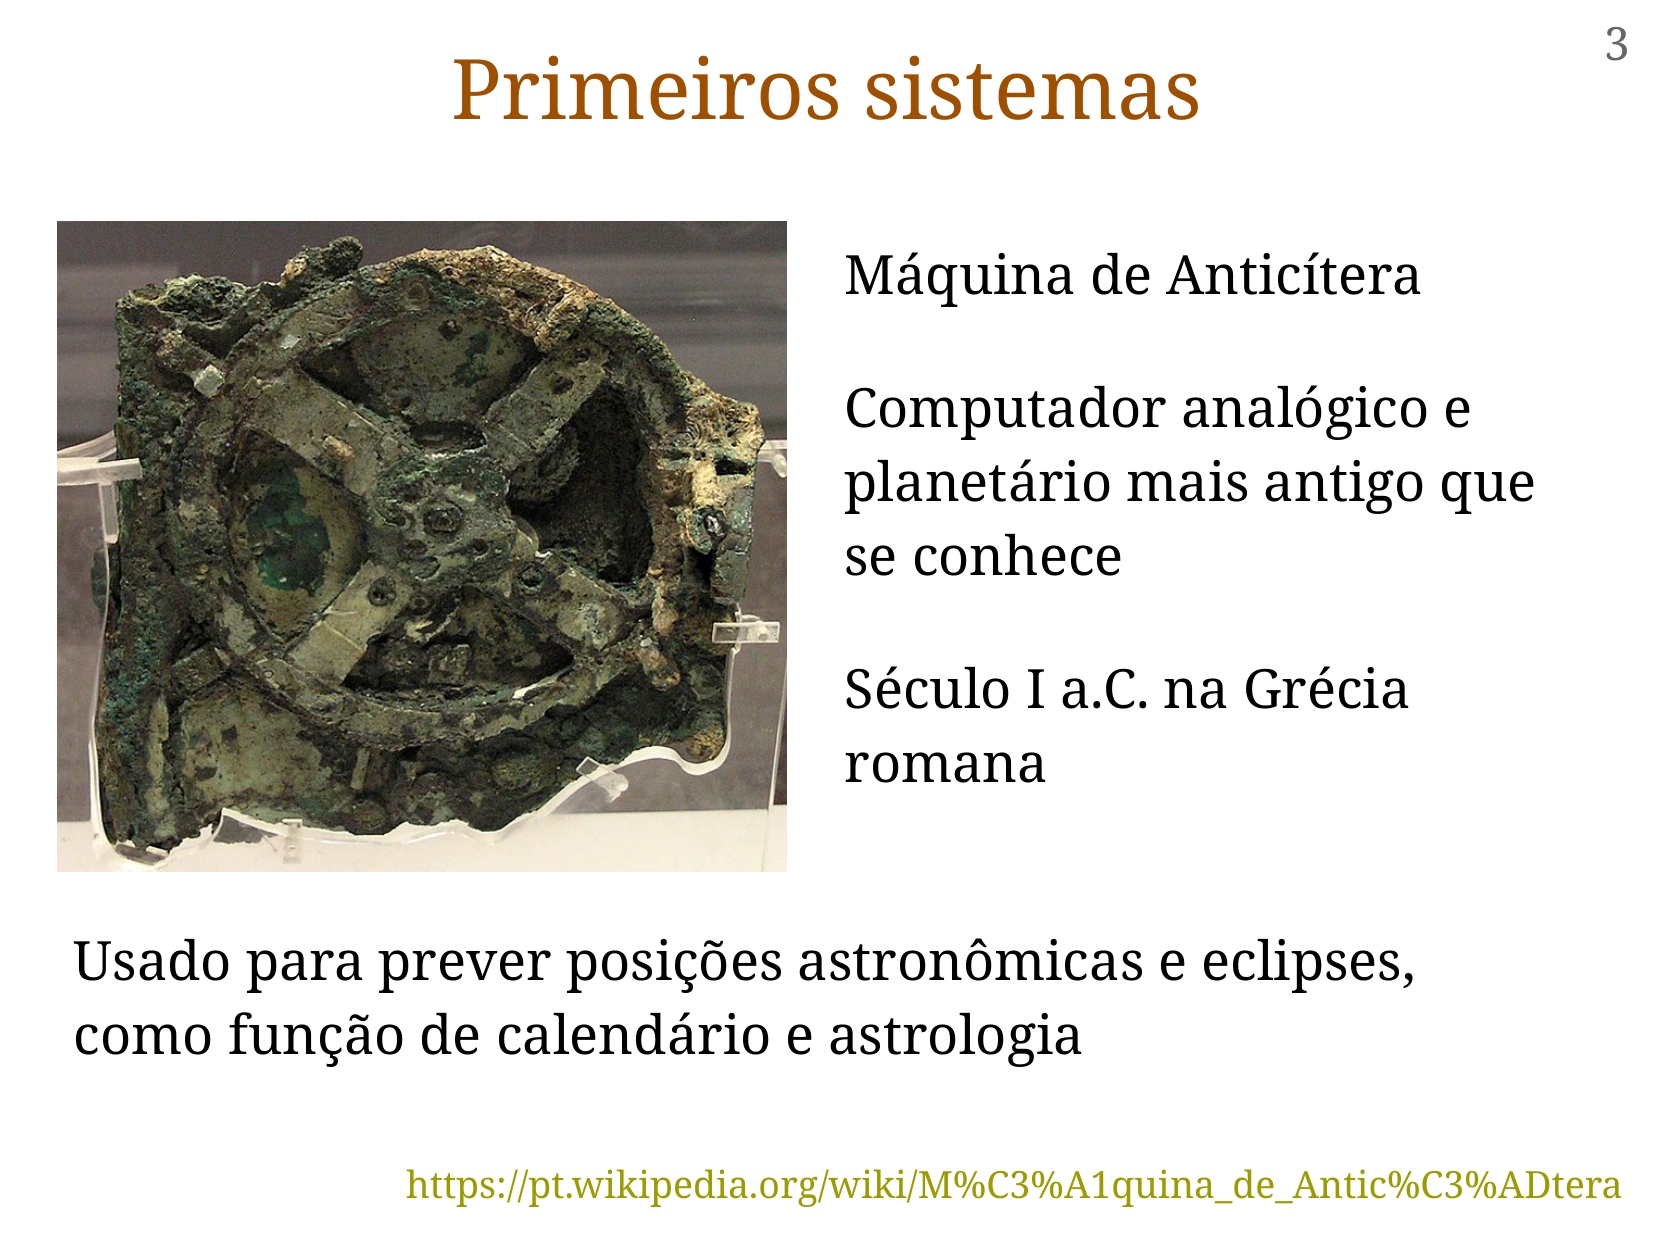

3
# Primeiros sistemas
Máquina de Anticítera
Computador analógico e planetário mais antigo que se conhece
Século I a.C. na Grécia romana
Usado para prever posições astronômicas e eclipses, como função de calendário e astrologia
https://pt.wikipedia.org/wiki/M%C3%A1quina_de_Antic%C3%ADtera